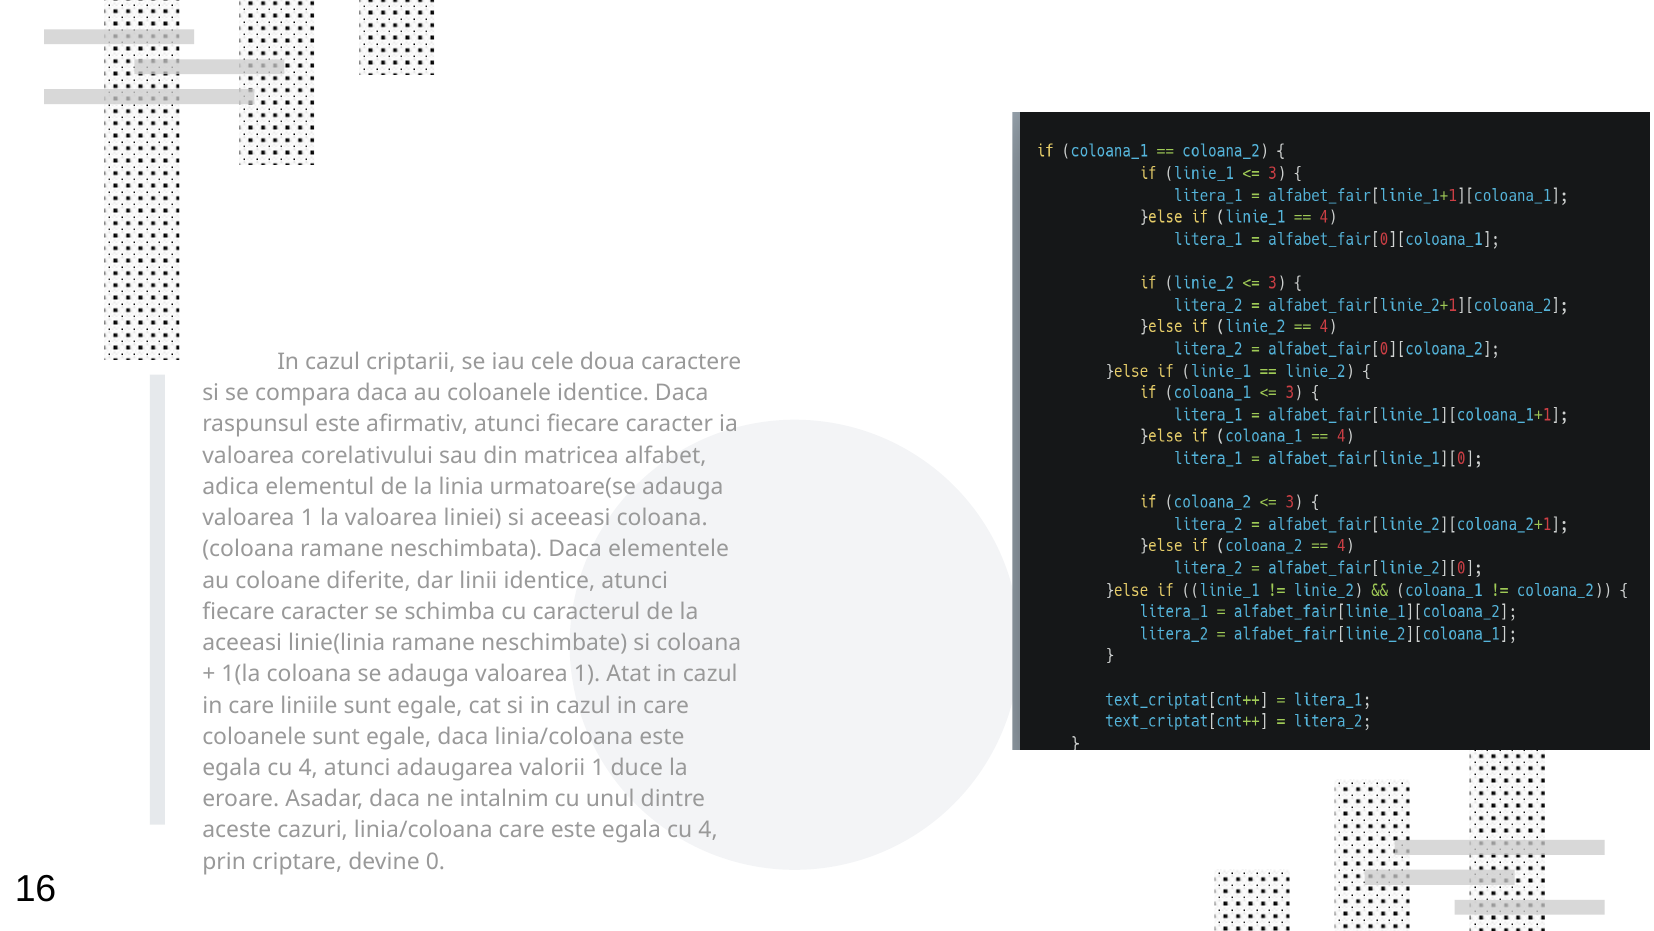

In cazul criptarii, se iau cele doua caractere si se compara daca au coloanele identice. Daca raspunsul este afirmativ, atunci fiecare caracter ia valoarea corelativului sau din matricea alfabet, adica elementul de la linia urmatoare(se adauga valoarea 1 la valoarea liniei) si aceeasi coloana.(coloana ramane neschimbata). Daca elementele au coloane diferite, dar linii identice, atunci fiecare caracter se schimba cu caracterul de la aceeasi linie(linia ramane neschimbate) si coloana + 1(la coloana se adauga valoarea 1). Atat in cazul in care liniile sunt egale, cat si in cazul in care coloanele sunt egale, daca linia/coloana este egala cu 4, atunci adaugarea valorii 1 duce la eroare. Asadar, daca ne intalnim cu unul dintre aceste cazuri, linia/coloana care este egala cu 4, prin criptare, devine 0.